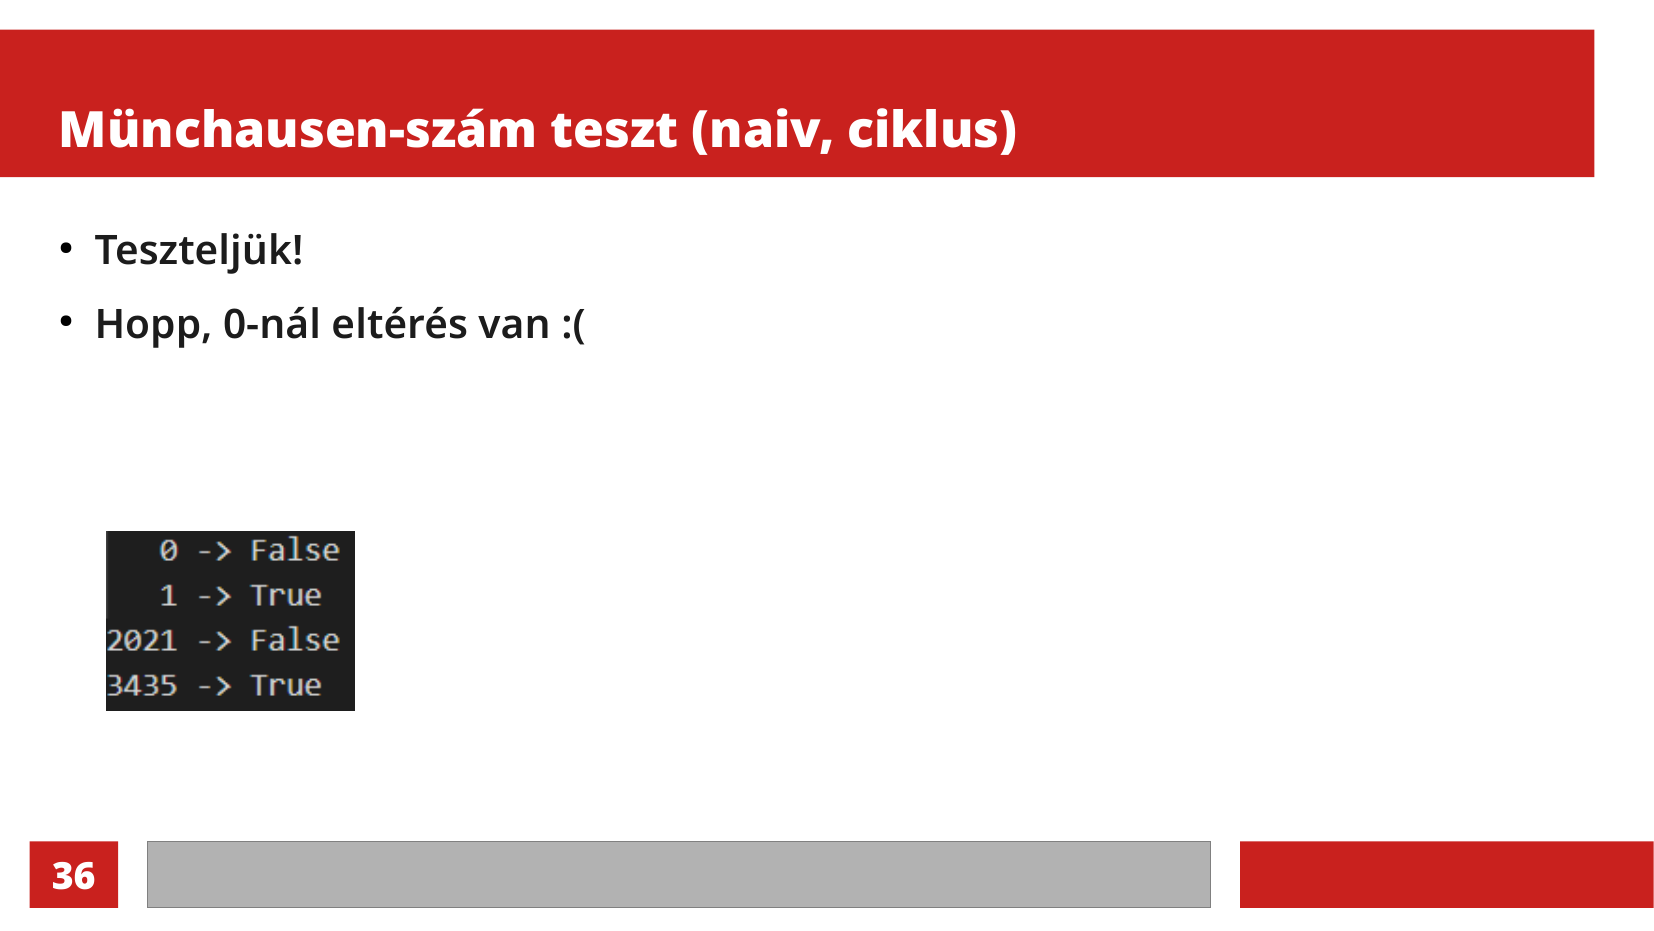

# Münchausen-szám teszt (naiv, ciklus)
Teszteljük!
Hopp, 0-nál eltérés van :(
36